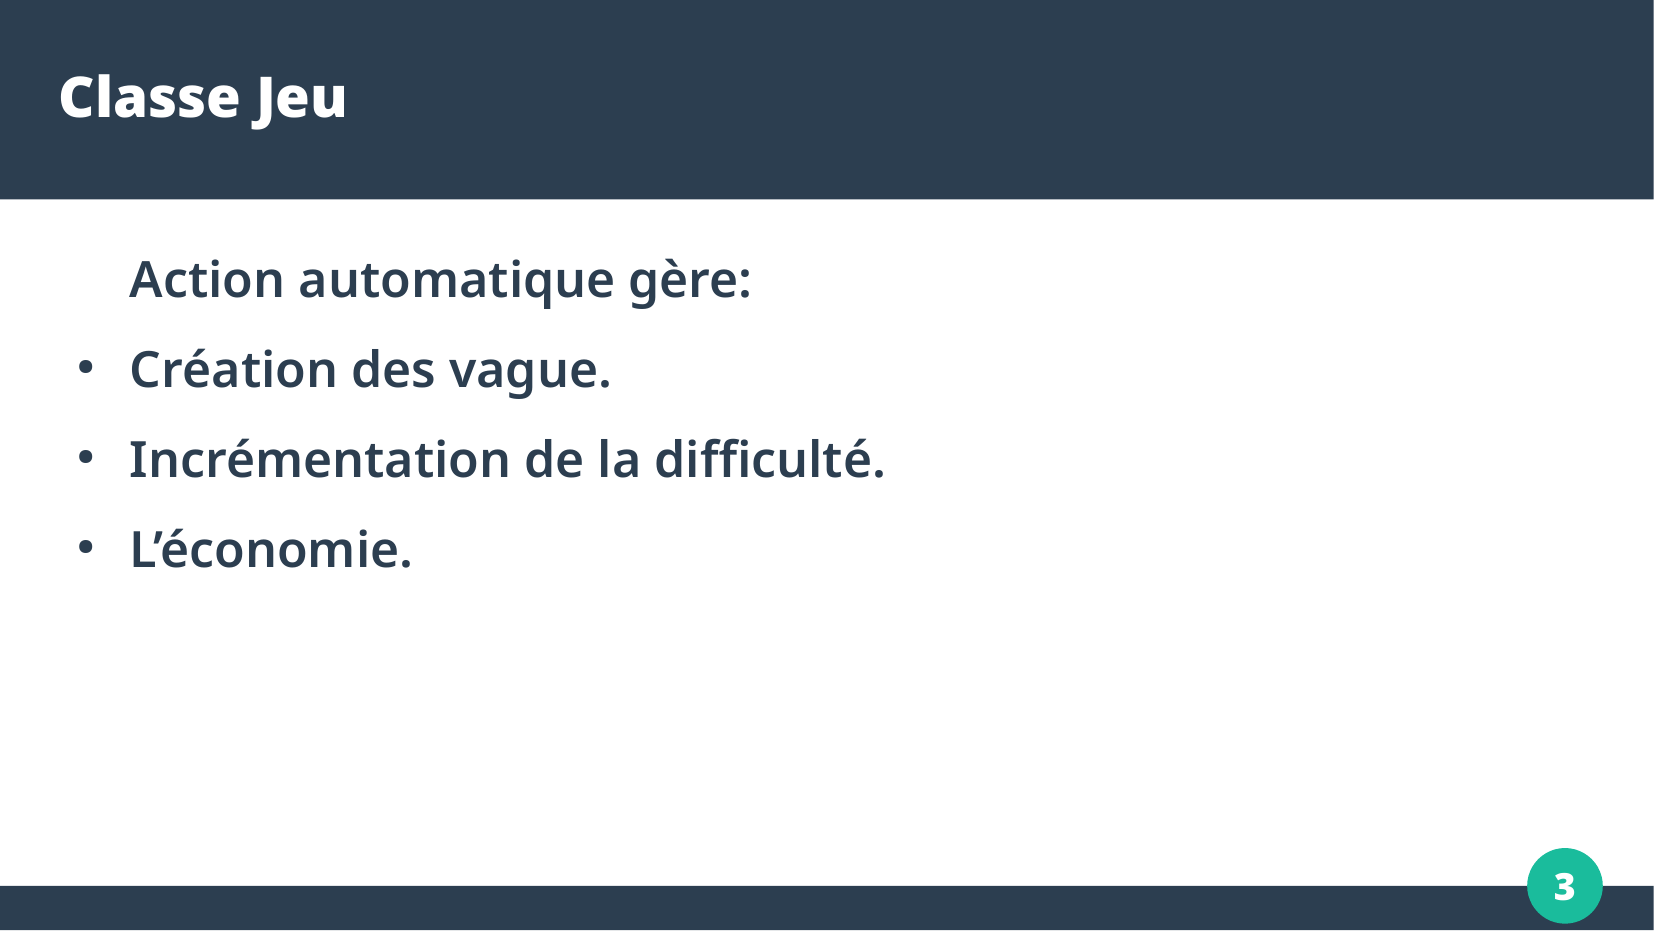

# Classe Jeu
Action automatique gère:
Création des vague.
Incrémentation de la difficulté.
L’économie.